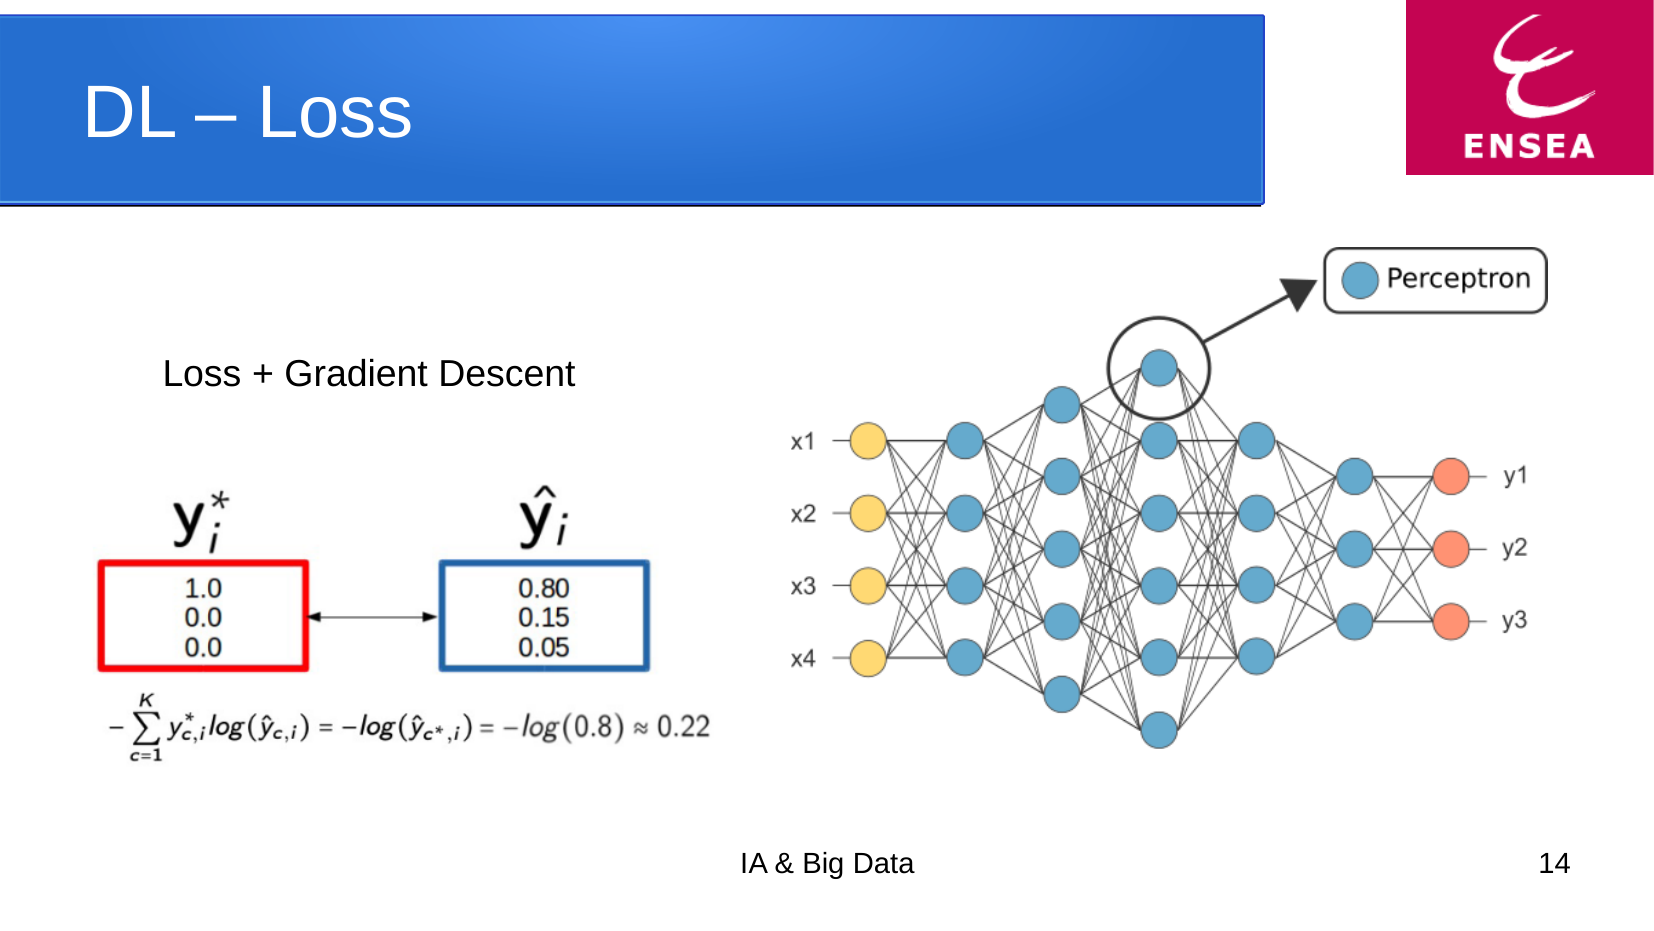

# DL – Loss
Loss + Gradient Descent
IA & Big Data
14